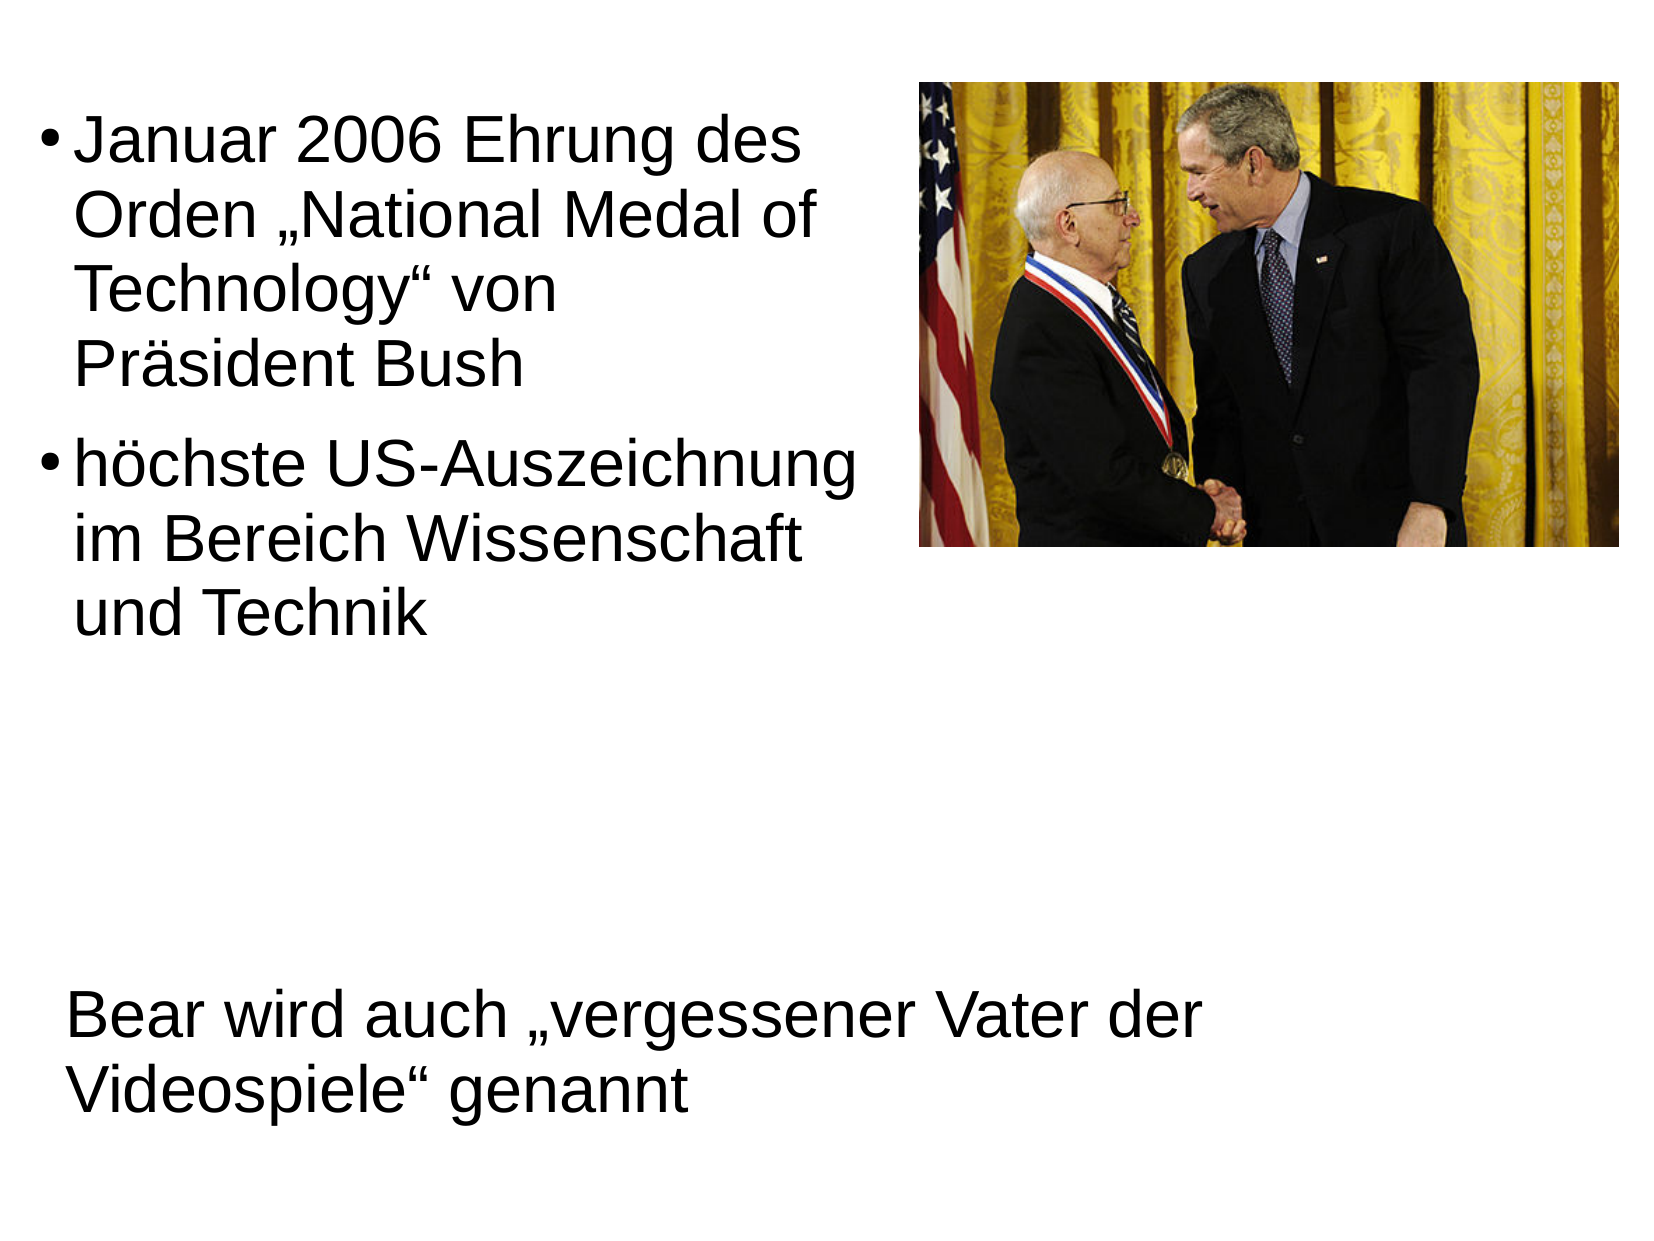

Januar 2006 Ehrung des Orden „National Medal of Technology“ von Präsident Bush
höchste US-Auszeichnung im Bereich Wissenschaft und Technik
Bear wird auch „vergessener Vater der Videospiele“ genannt